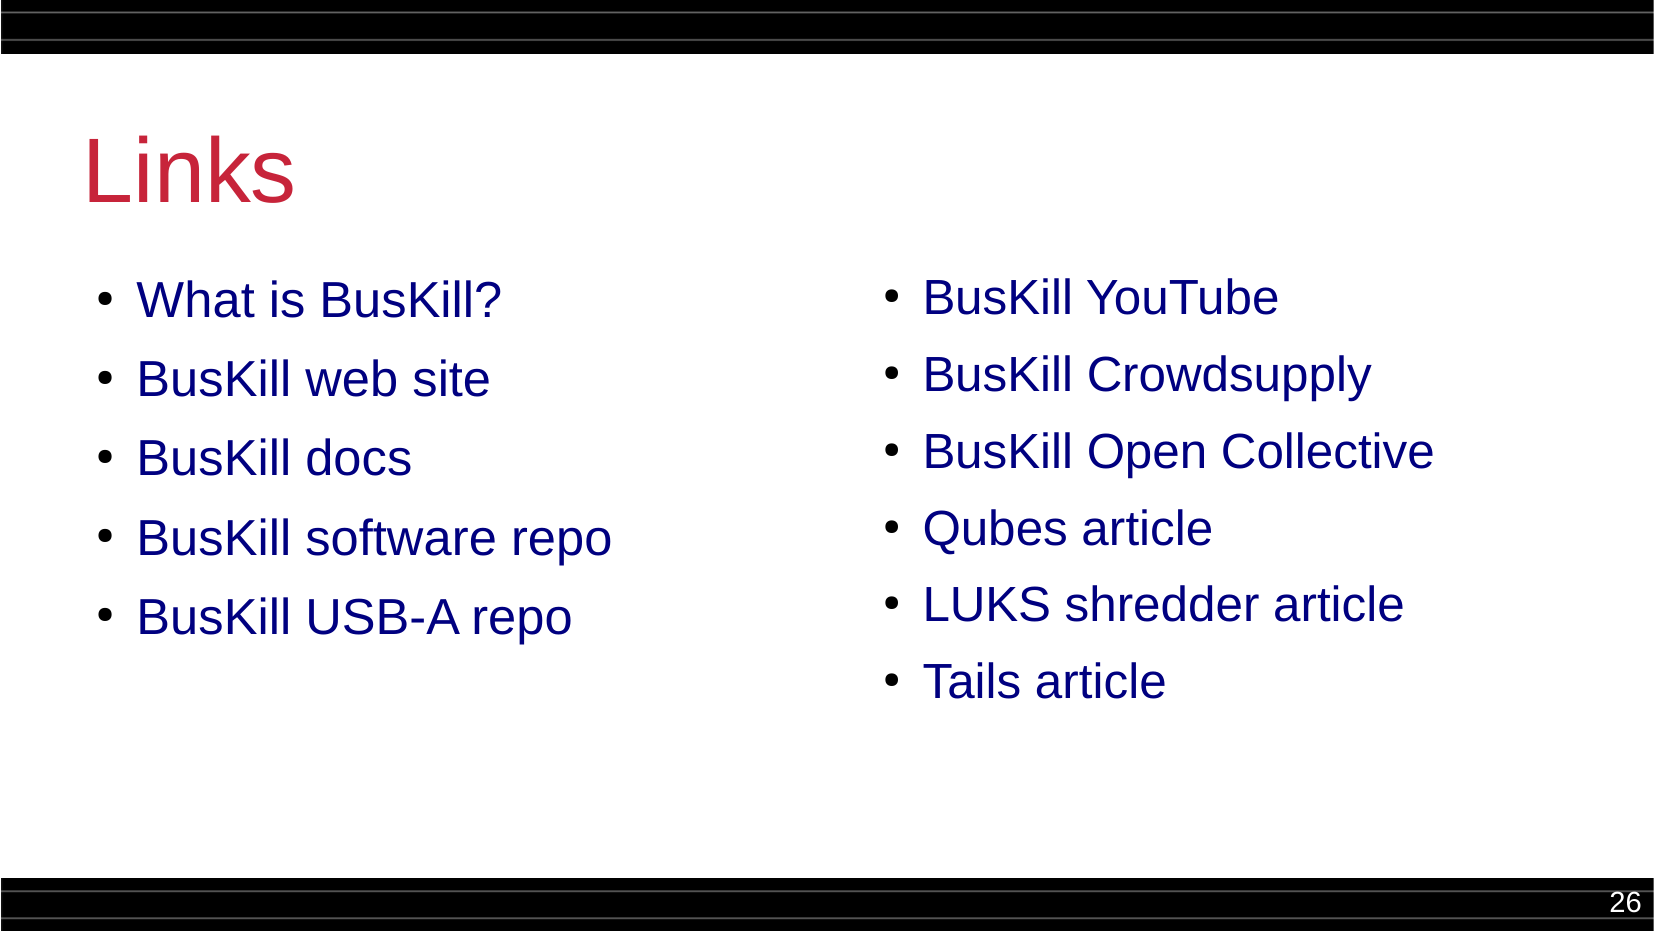

# Links
BusKill YouTube
BusKill Crowdsupply
BusKill Open Collective
Qubes article
LUKS shredder article
Tails article
What is BusKill?
BusKill web site
BusKill docs
BusKill software repo
BusKill USB-A repo